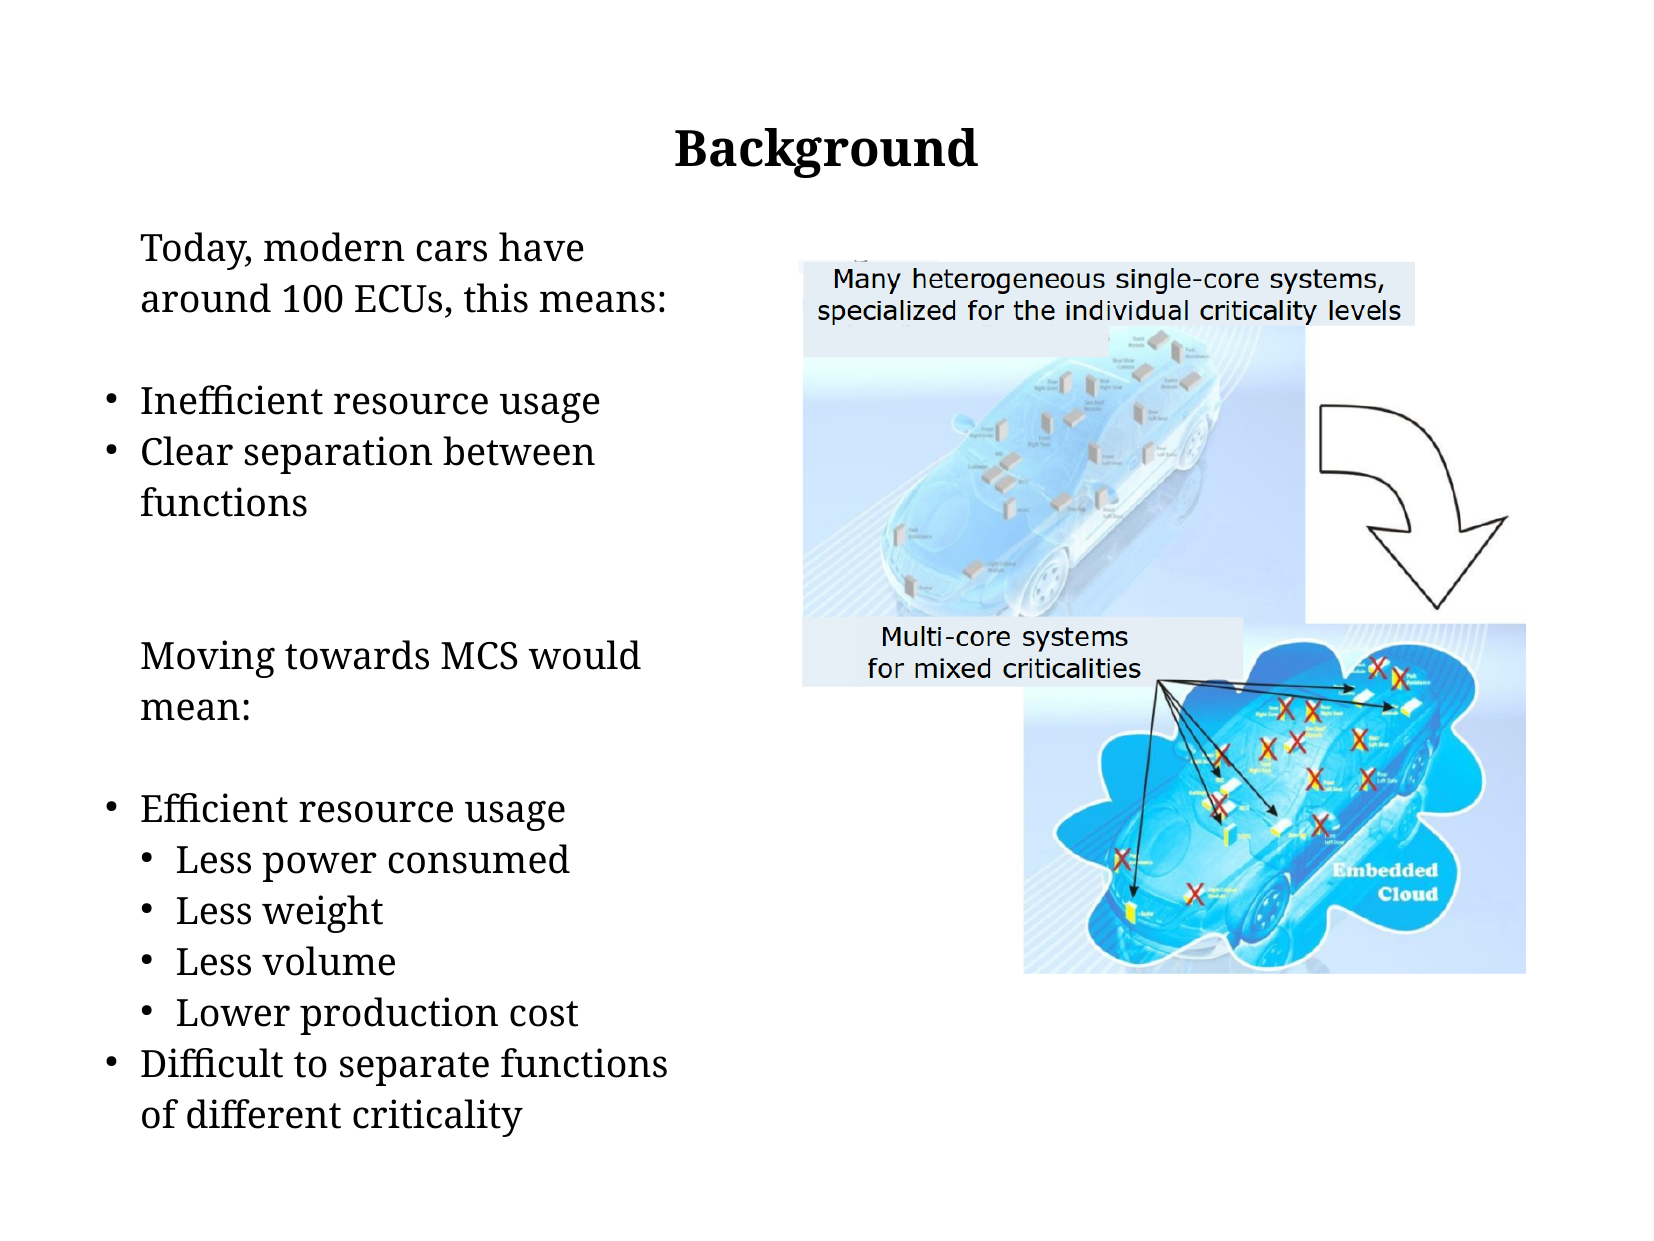

# Background
Today, modern cars have around 100 ECUs, this means:
Inefficient resource usage
Clear separation between functions
Moving towards MCS would mean:
Efficient resource usage
Less power consumed
Less weight
Less volume
Lower production cost
Difficult to separate functions of different criticality